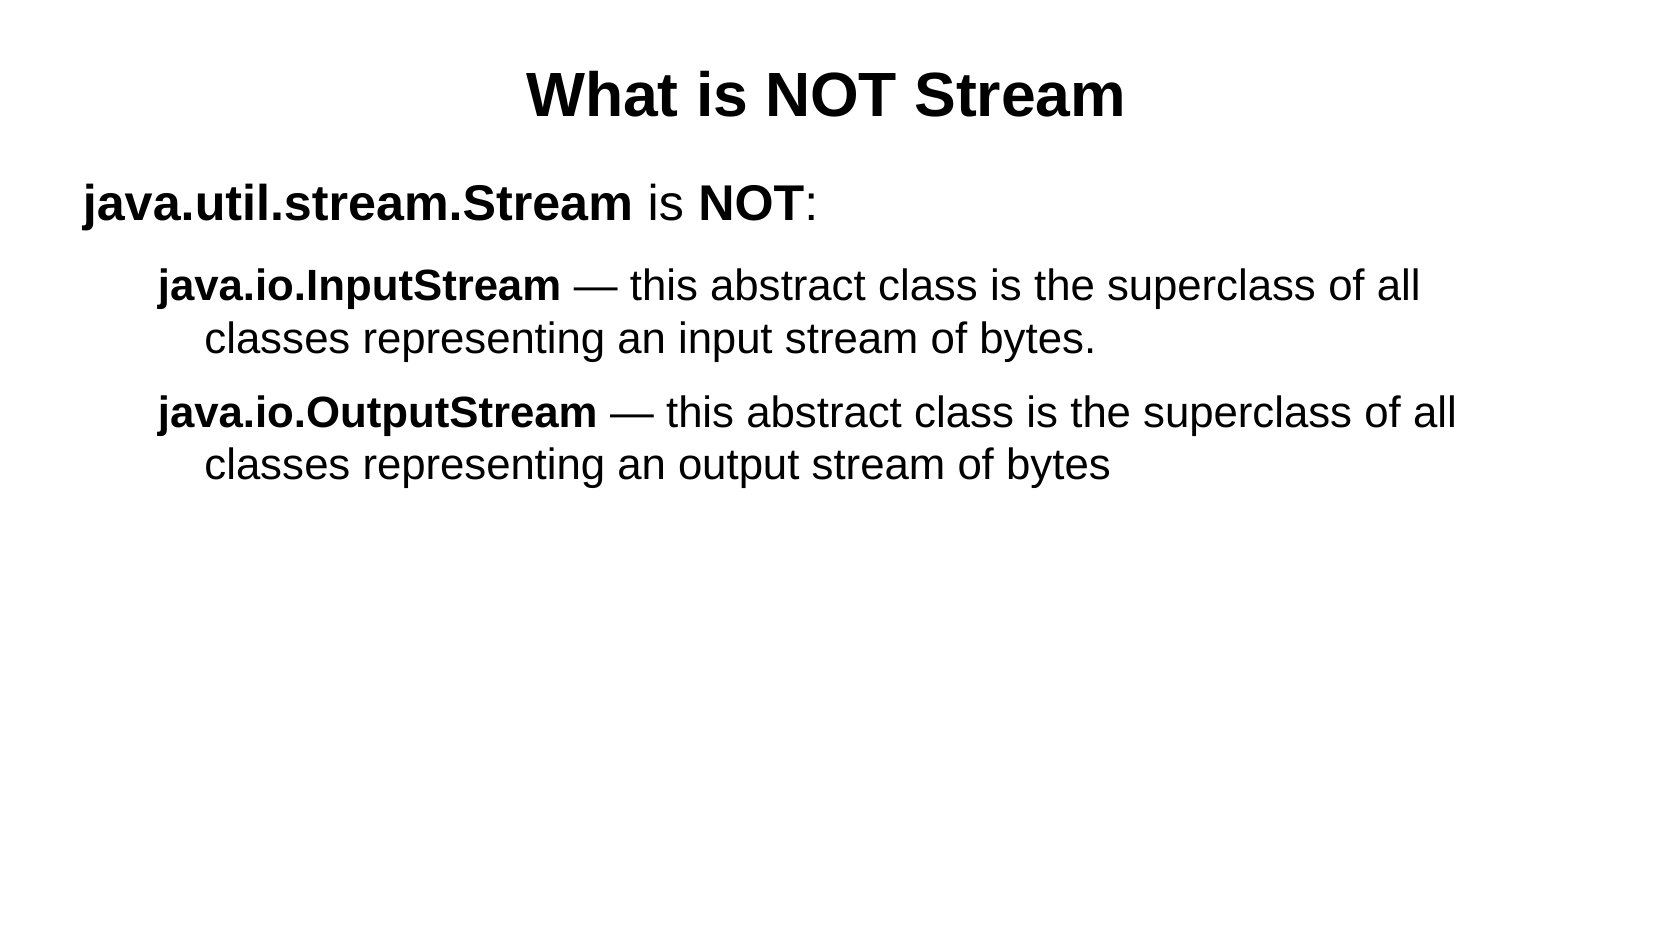

# What is NOT Stream
java.util.stream.Stream is NOT:
java.io.InputStream — this abstract class is the superclass of all classes representing an input stream of bytes.
java.io.OutputStream — this abstract class is the superclass of all classes representing an output stream of bytes